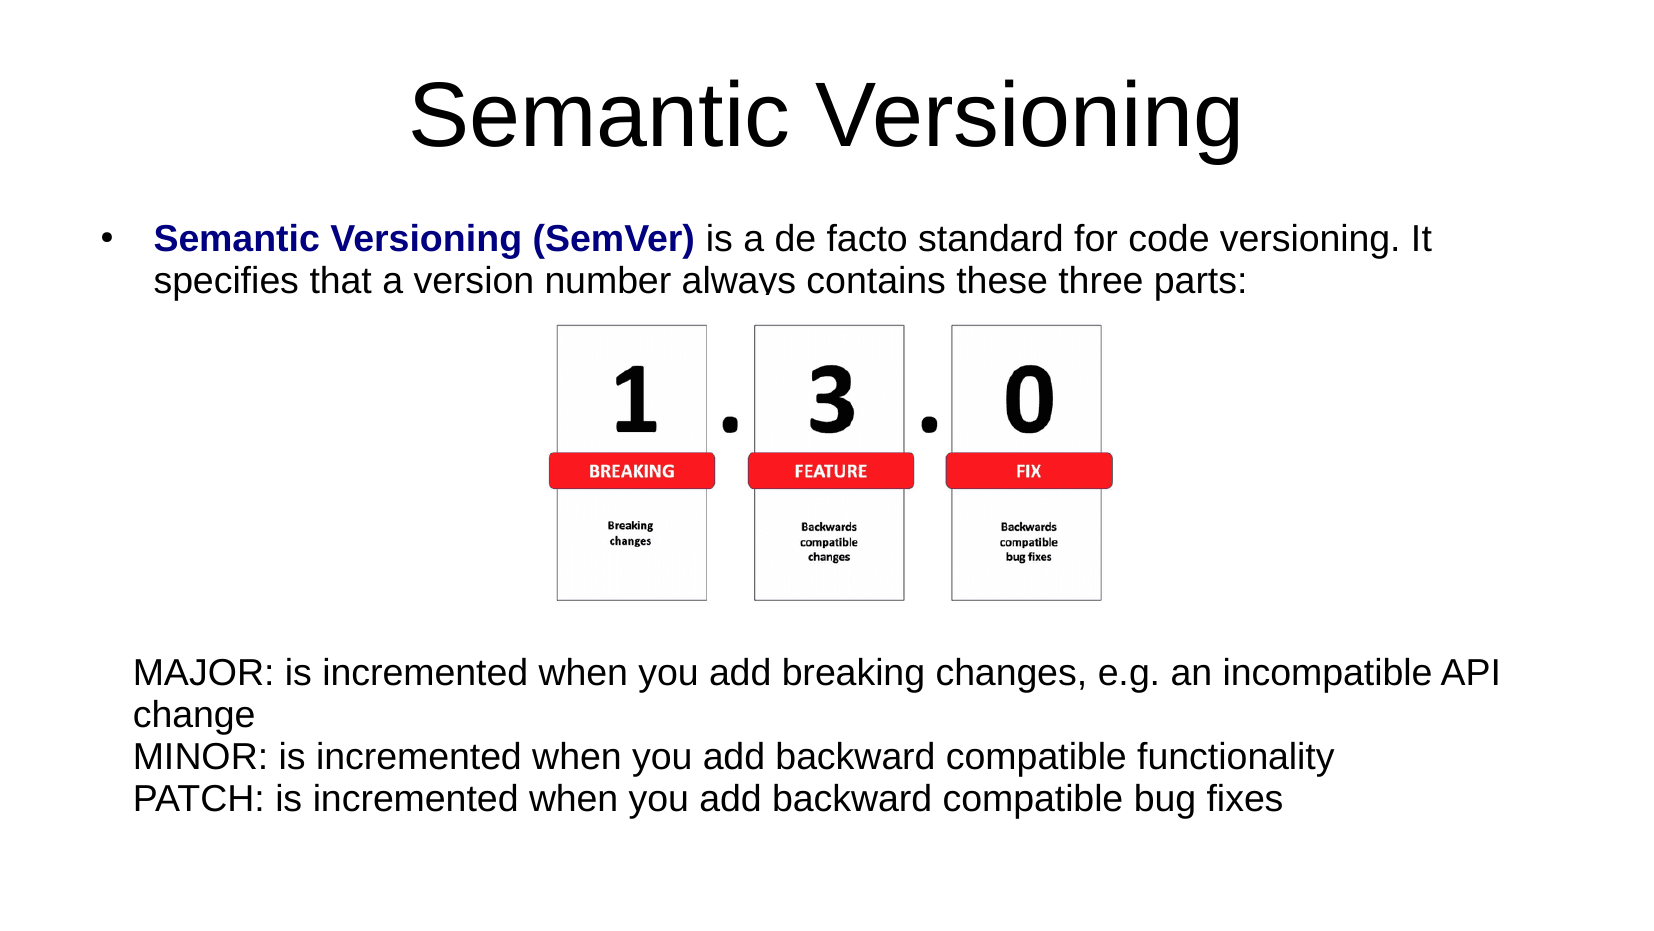

# Semantic Versioning
Semantic Versioning (SemVer) is a de facto standard for code versioning. It specifies that a version number always contains these three parts:
MAJOR: is incremented when you add breaking changes, e.g. an incompatible API change
MINOR: is incremented when you add backward compatible functionality
PATCH: is incremented when you add backward compatible bug fixes